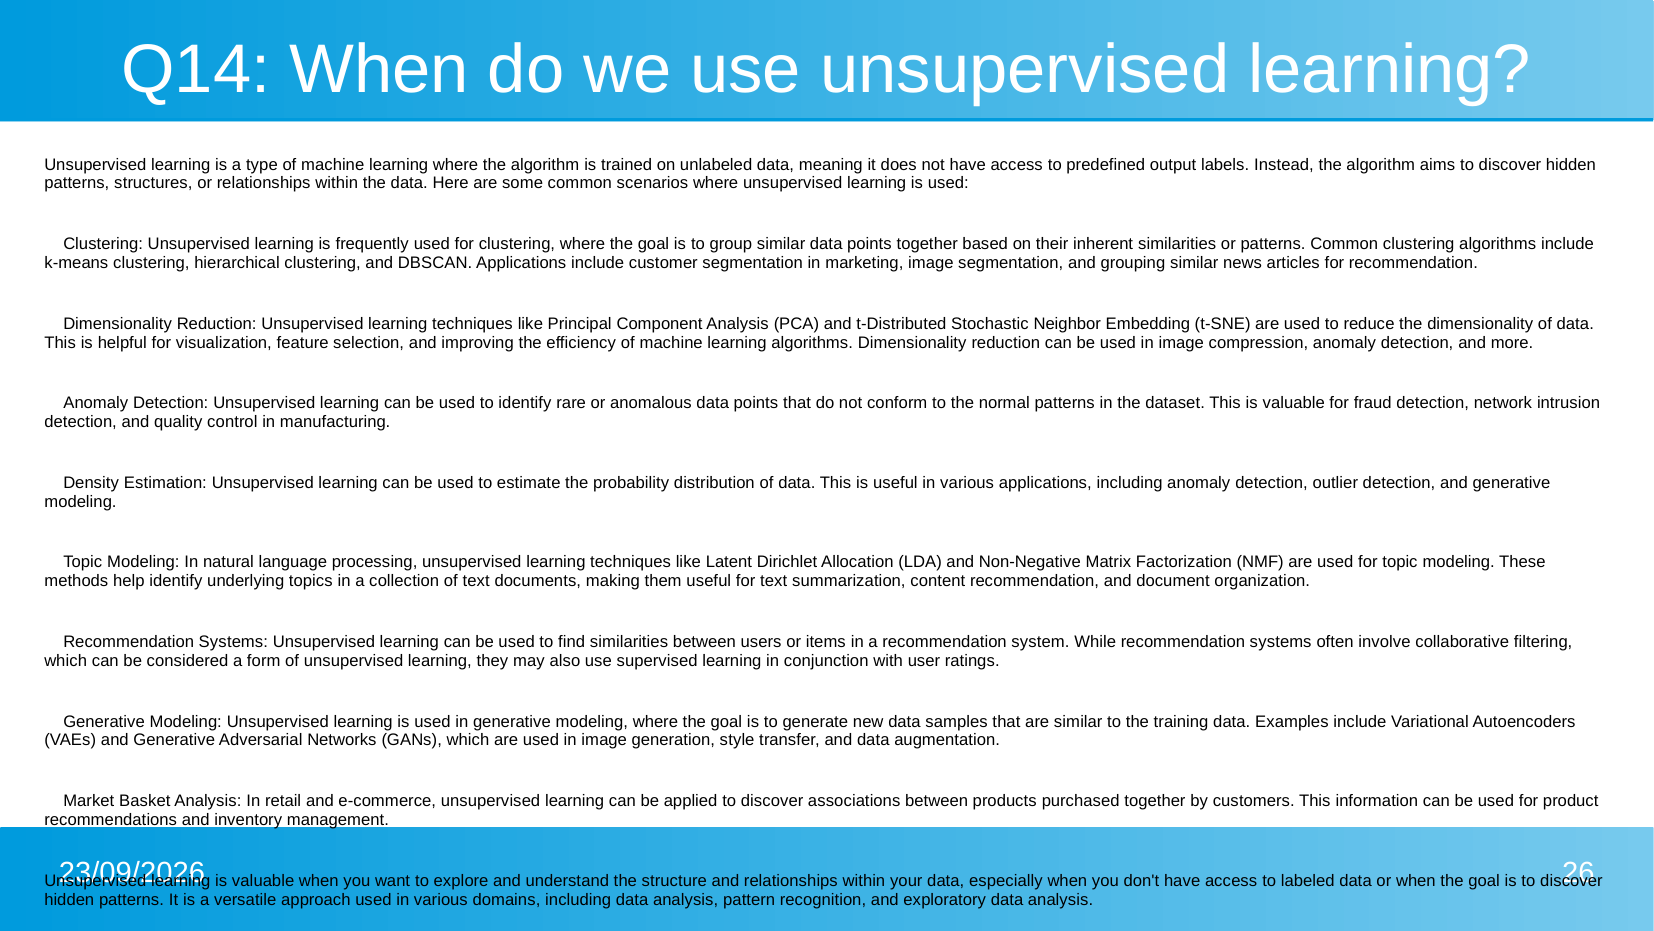

# Q14: When do we use unsupervised learning?
Unsupervised learning is a type of machine learning where the algorithm is trained on unlabeled data, meaning it does not have access to predefined output labels. Instead, the algorithm aims to discover hidden patterns, structures, or relationships within the data. Here are some common scenarios where unsupervised learning is used:
 Clustering: Unsupervised learning is frequently used for clustering, where the goal is to group similar data points together based on their inherent similarities or patterns. Common clustering algorithms include k-means clustering, hierarchical clustering, and DBSCAN. Applications include customer segmentation in marketing, image segmentation, and grouping similar news articles for recommendation.
 Dimensionality Reduction: Unsupervised learning techniques like Principal Component Analysis (PCA) and t-Distributed Stochastic Neighbor Embedding (t-SNE) are used to reduce the dimensionality of data. This is helpful for visualization, feature selection, and improving the efficiency of machine learning algorithms. Dimensionality reduction can be used in image compression, anomaly detection, and more.
 Anomaly Detection: Unsupervised learning can be used to identify rare or anomalous data points that do not conform to the normal patterns in the dataset. This is valuable for fraud detection, network intrusion detection, and quality control in manufacturing.
 Density Estimation: Unsupervised learning can be used to estimate the probability distribution of data. This is useful in various applications, including anomaly detection, outlier detection, and generative modeling.
 Topic Modeling: In natural language processing, unsupervised learning techniques like Latent Dirichlet Allocation (LDA) and Non-Negative Matrix Factorization (NMF) are used for topic modeling. These methods help identify underlying topics in a collection of text documents, making them useful for text summarization, content recommendation, and document organization.
 Recommendation Systems: Unsupervised learning can be used to find similarities between users or items in a recommendation system. While recommendation systems often involve collaborative filtering, which can be considered a form of unsupervised learning, they may also use supervised learning in conjunction with user ratings.
 Generative Modeling: Unsupervised learning is used in generative modeling, where the goal is to generate new data samples that are similar to the training data. Examples include Variational Autoencoders (VAEs) and Generative Adversarial Networks (GANs), which are used in image generation, style transfer, and data augmentation.
 Market Basket Analysis: In retail and e-commerce, unsupervised learning can be applied to discover associations between products purchased together by customers. This information can be used for product recommendations and inventory management.
Unsupervised learning is valuable when you want to explore and understand the structure and relationships within your data, especially when you don't have access to labeled data or when the goal is to discover hidden patterns. It is a versatile approach used in various domains, including data analysis, pattern recognition, and exploratory data analysis.
26